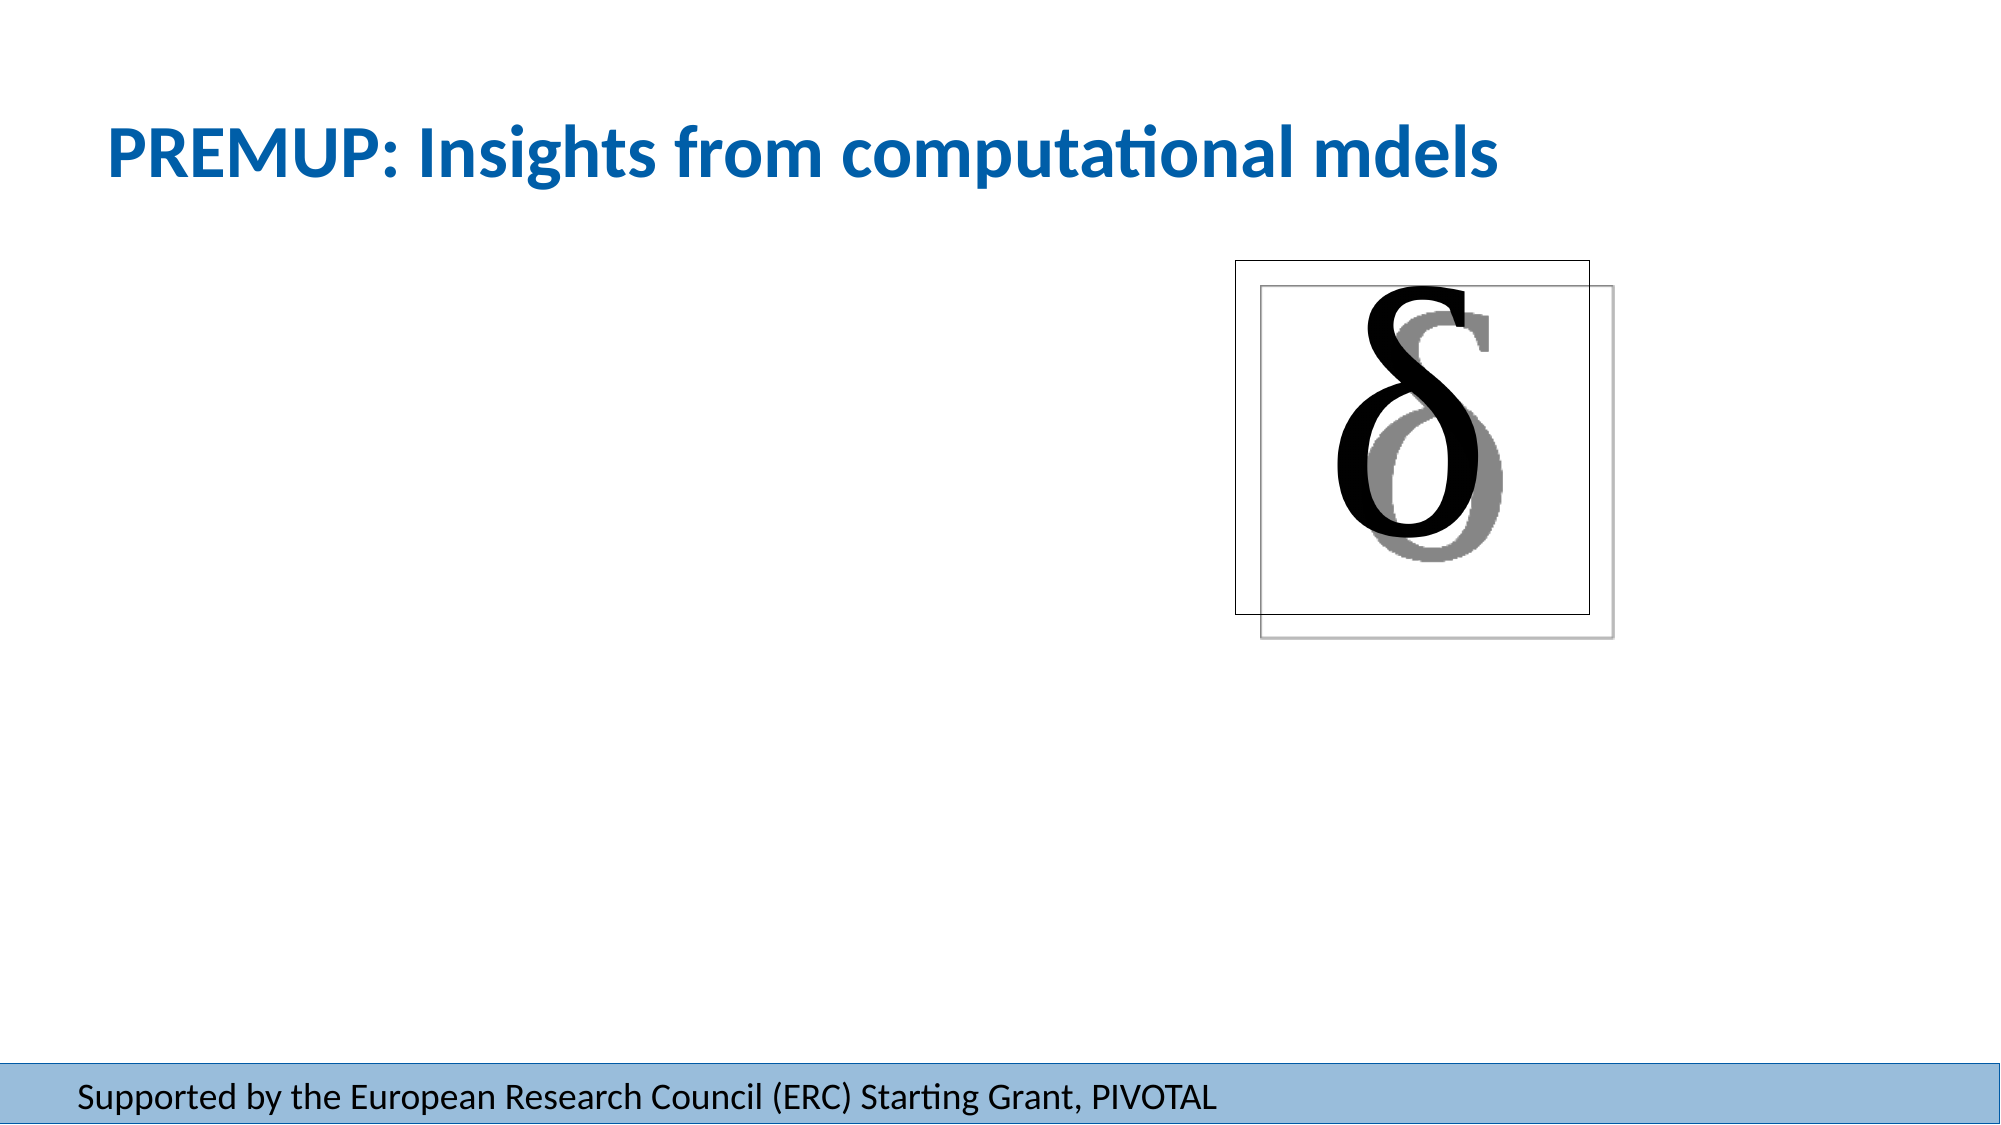

PREMUP: Insights from computational mdels
Supported by the European Research Council (ERC) Starting Grant, PIVOTAL